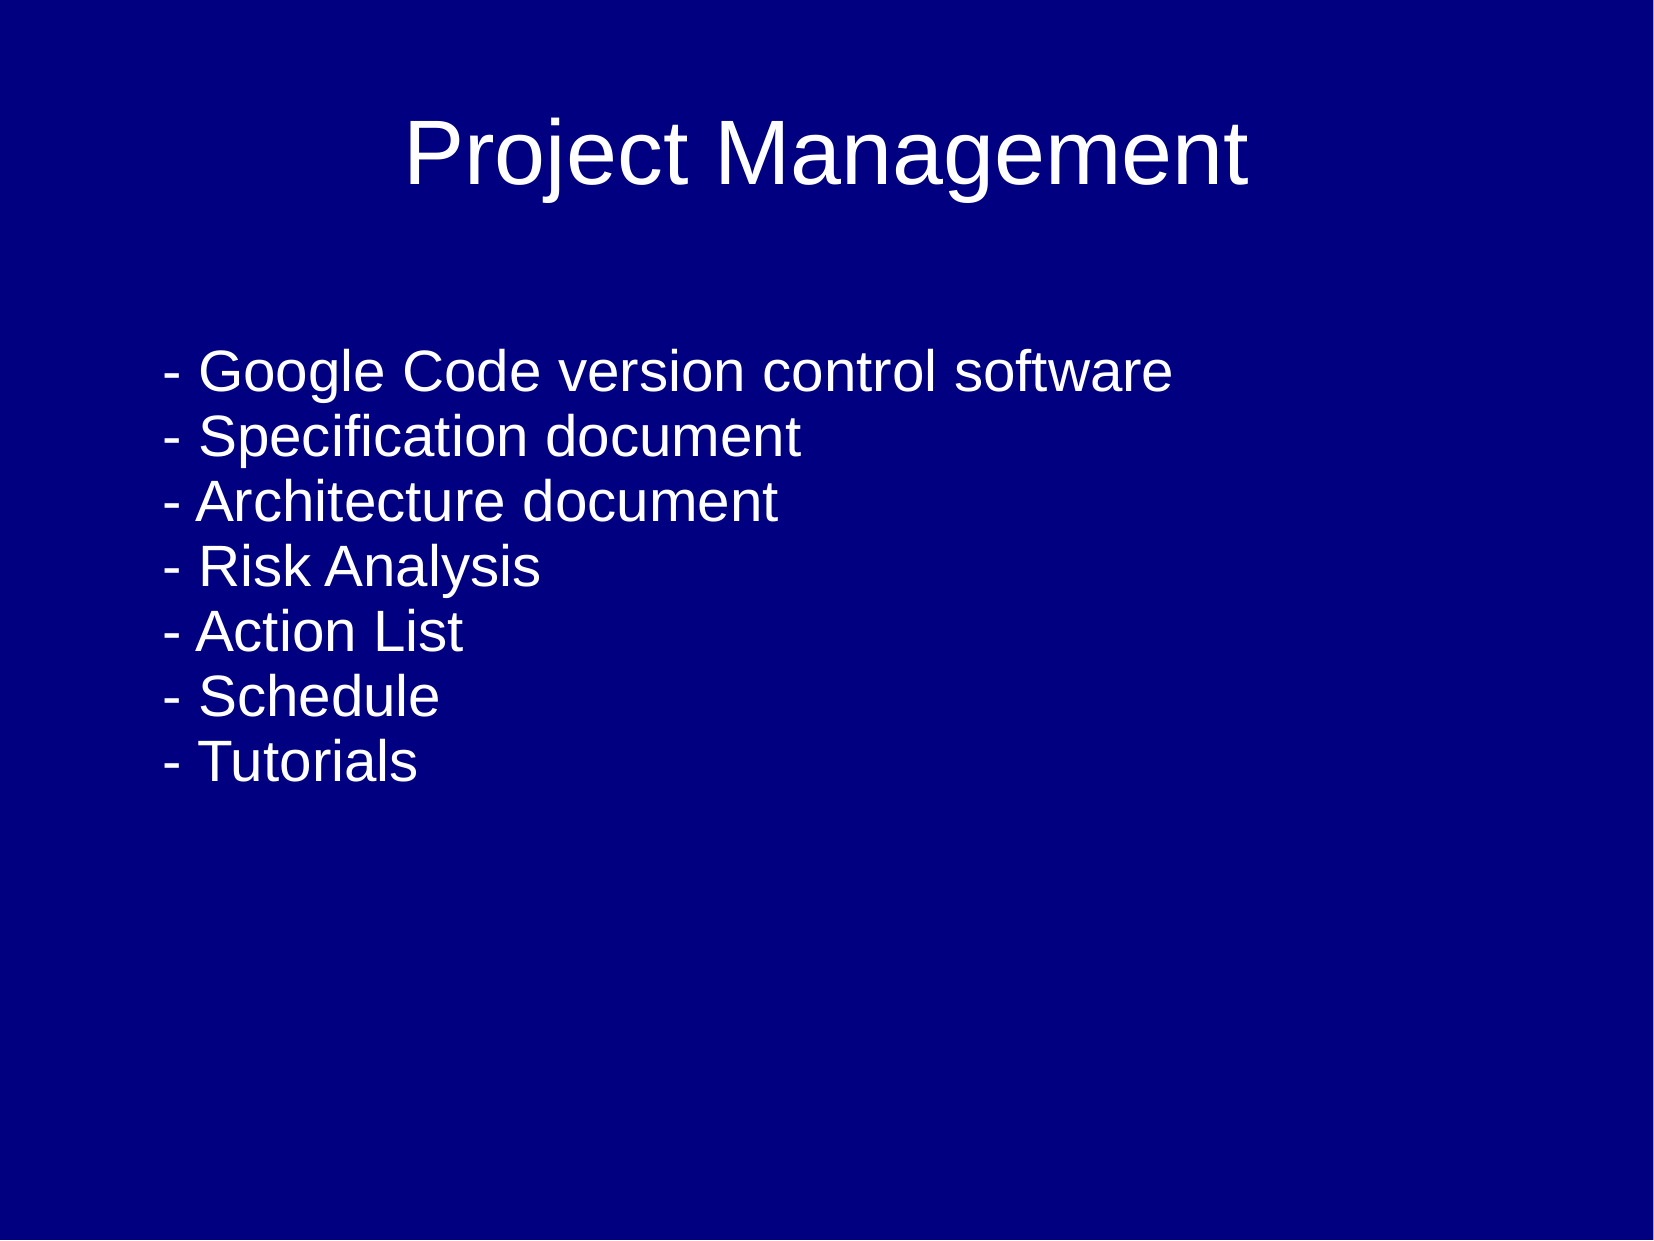

# Project Management
- Google Code version control software
- Specification document
- Architecture document
- Risk Analysis
- Action List
- Schedule
- Tutorials